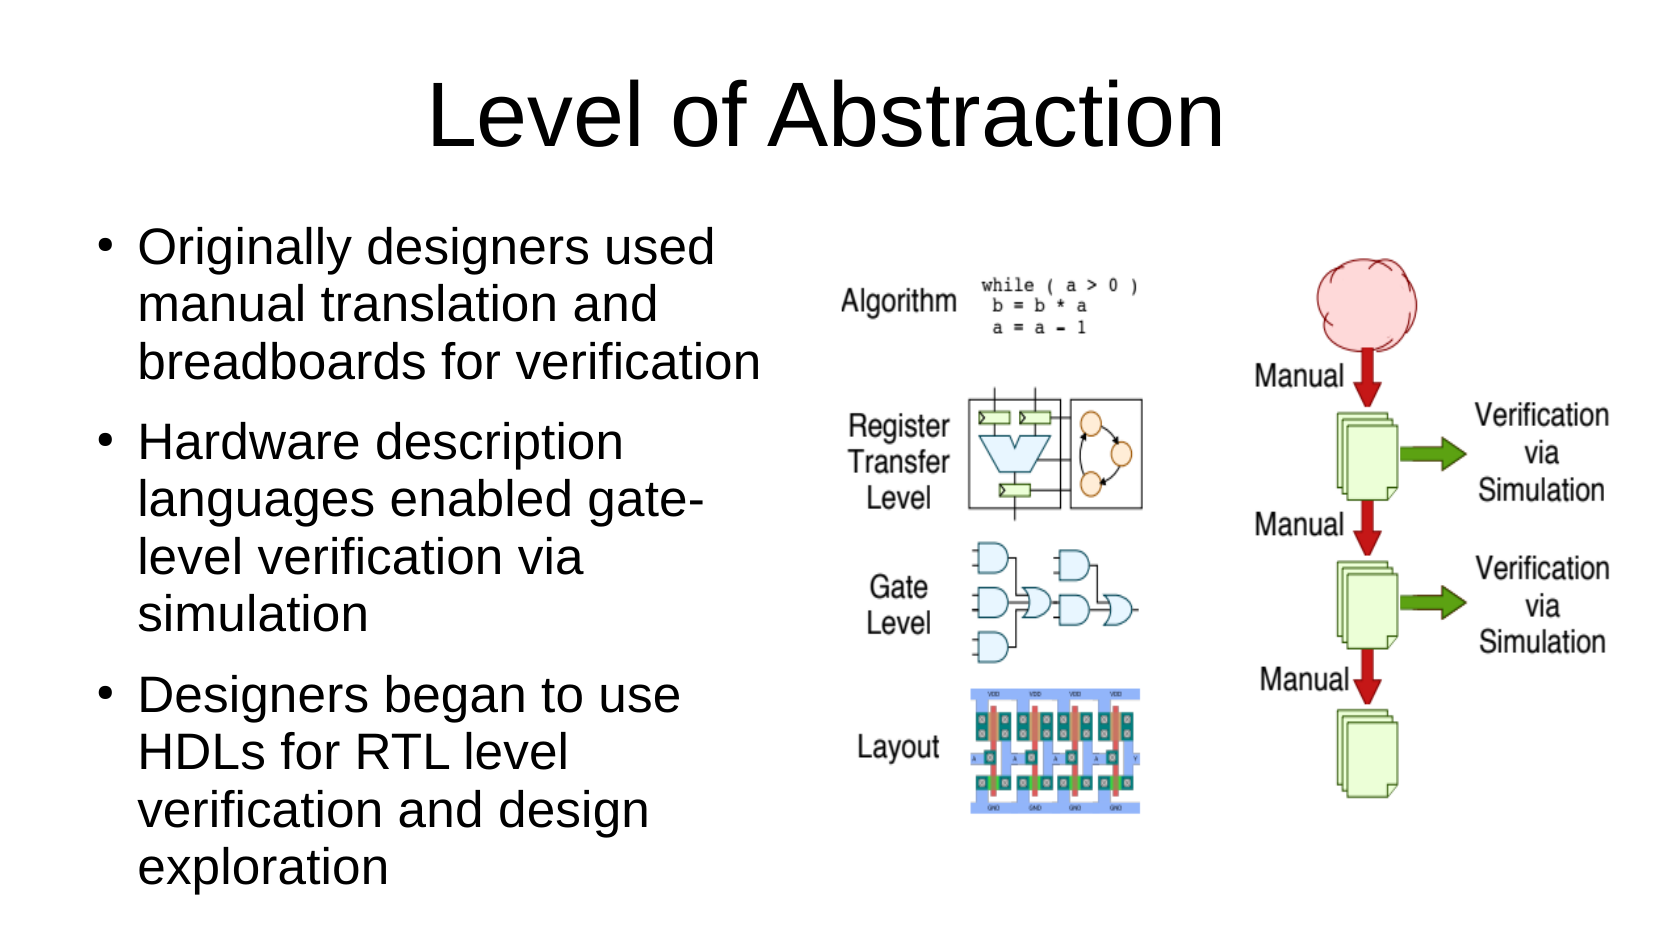

# Level of Abstraction
Originally designers used manual translation and breadboards for verification
Hardware description languages enabled gate-level verification via simulation
Designers began to use HDLs for RTL level verification and design exploration